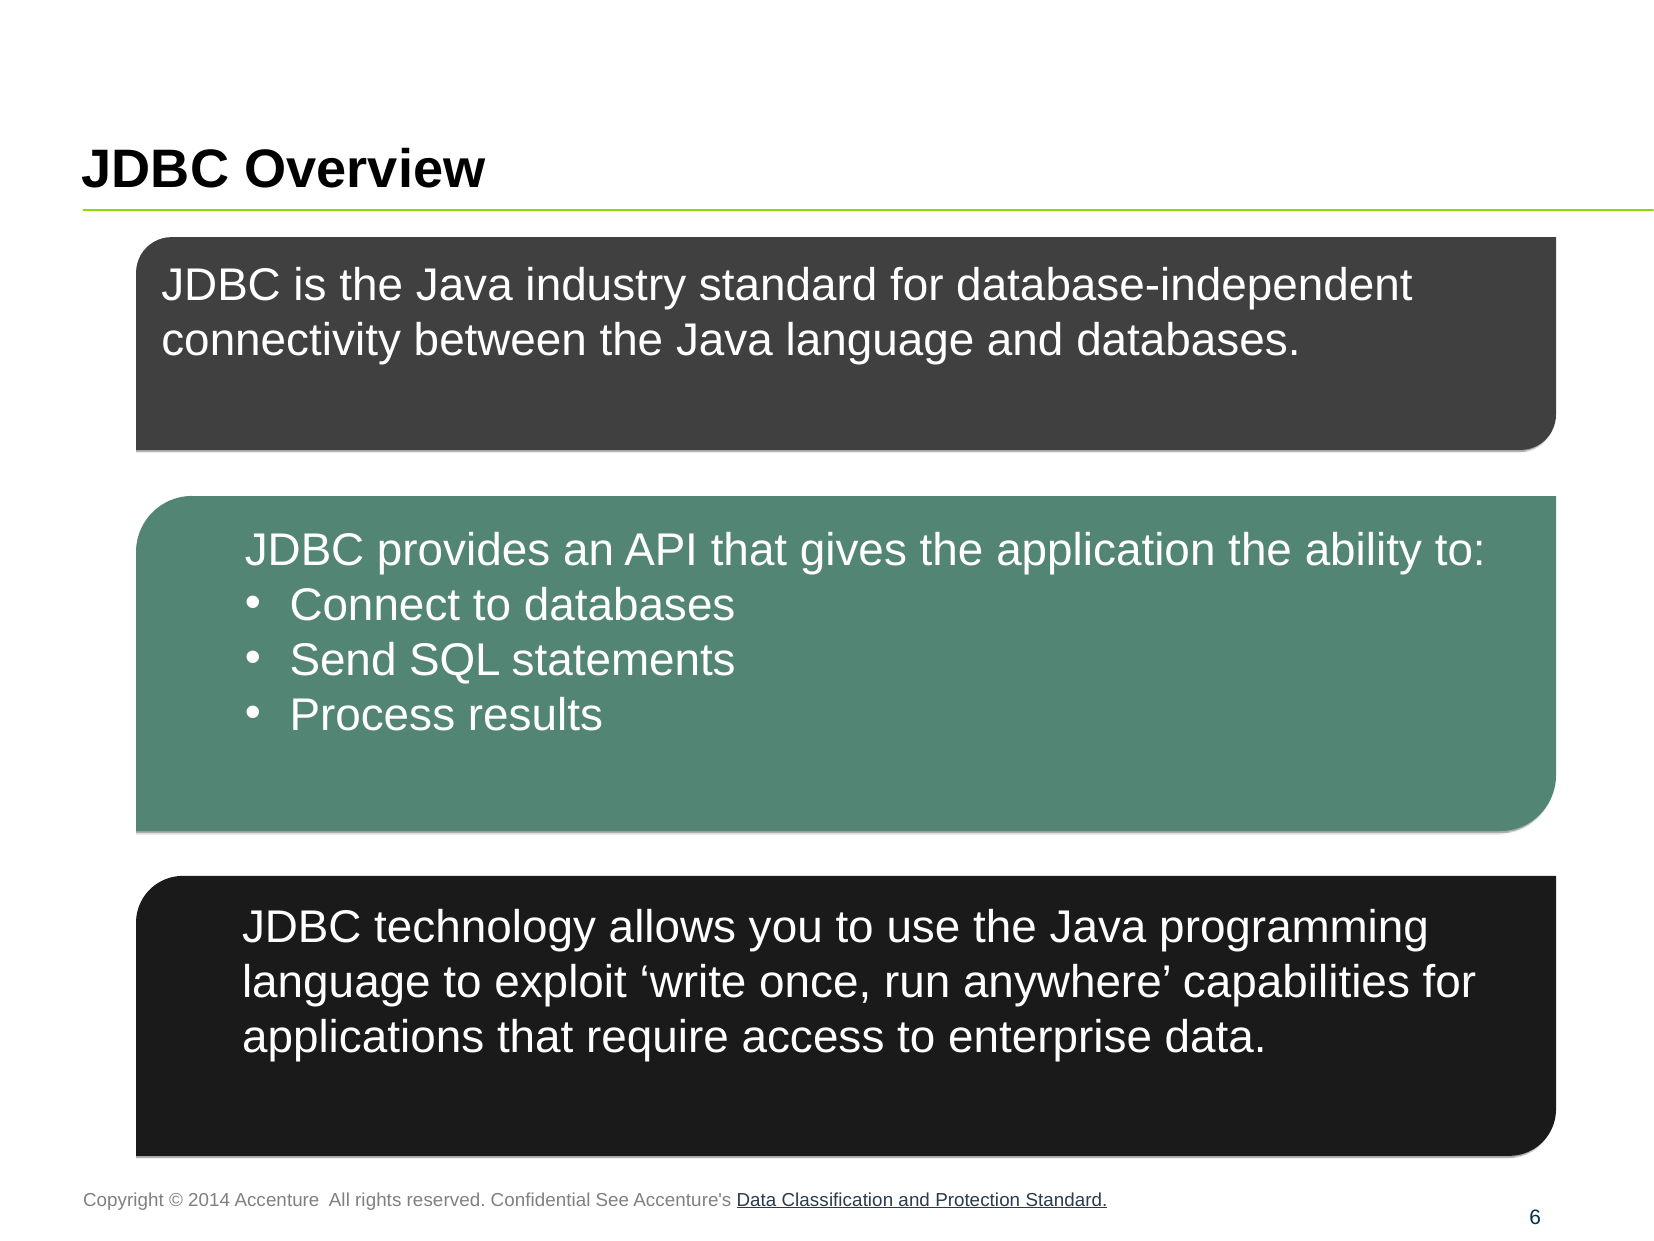

JDBC Overview
JDBC is the Java industry standard for database-independent connectivity between the Java language and databases.
#
JDBC provides an API that gives the application the ability to:
Connect to databases
Send SQL statements
Process results
JDBC technology allows you to use the Java programming language to exploit ‘write once, run anywhere’ capabilities for applications that require access to enterprise data.
6